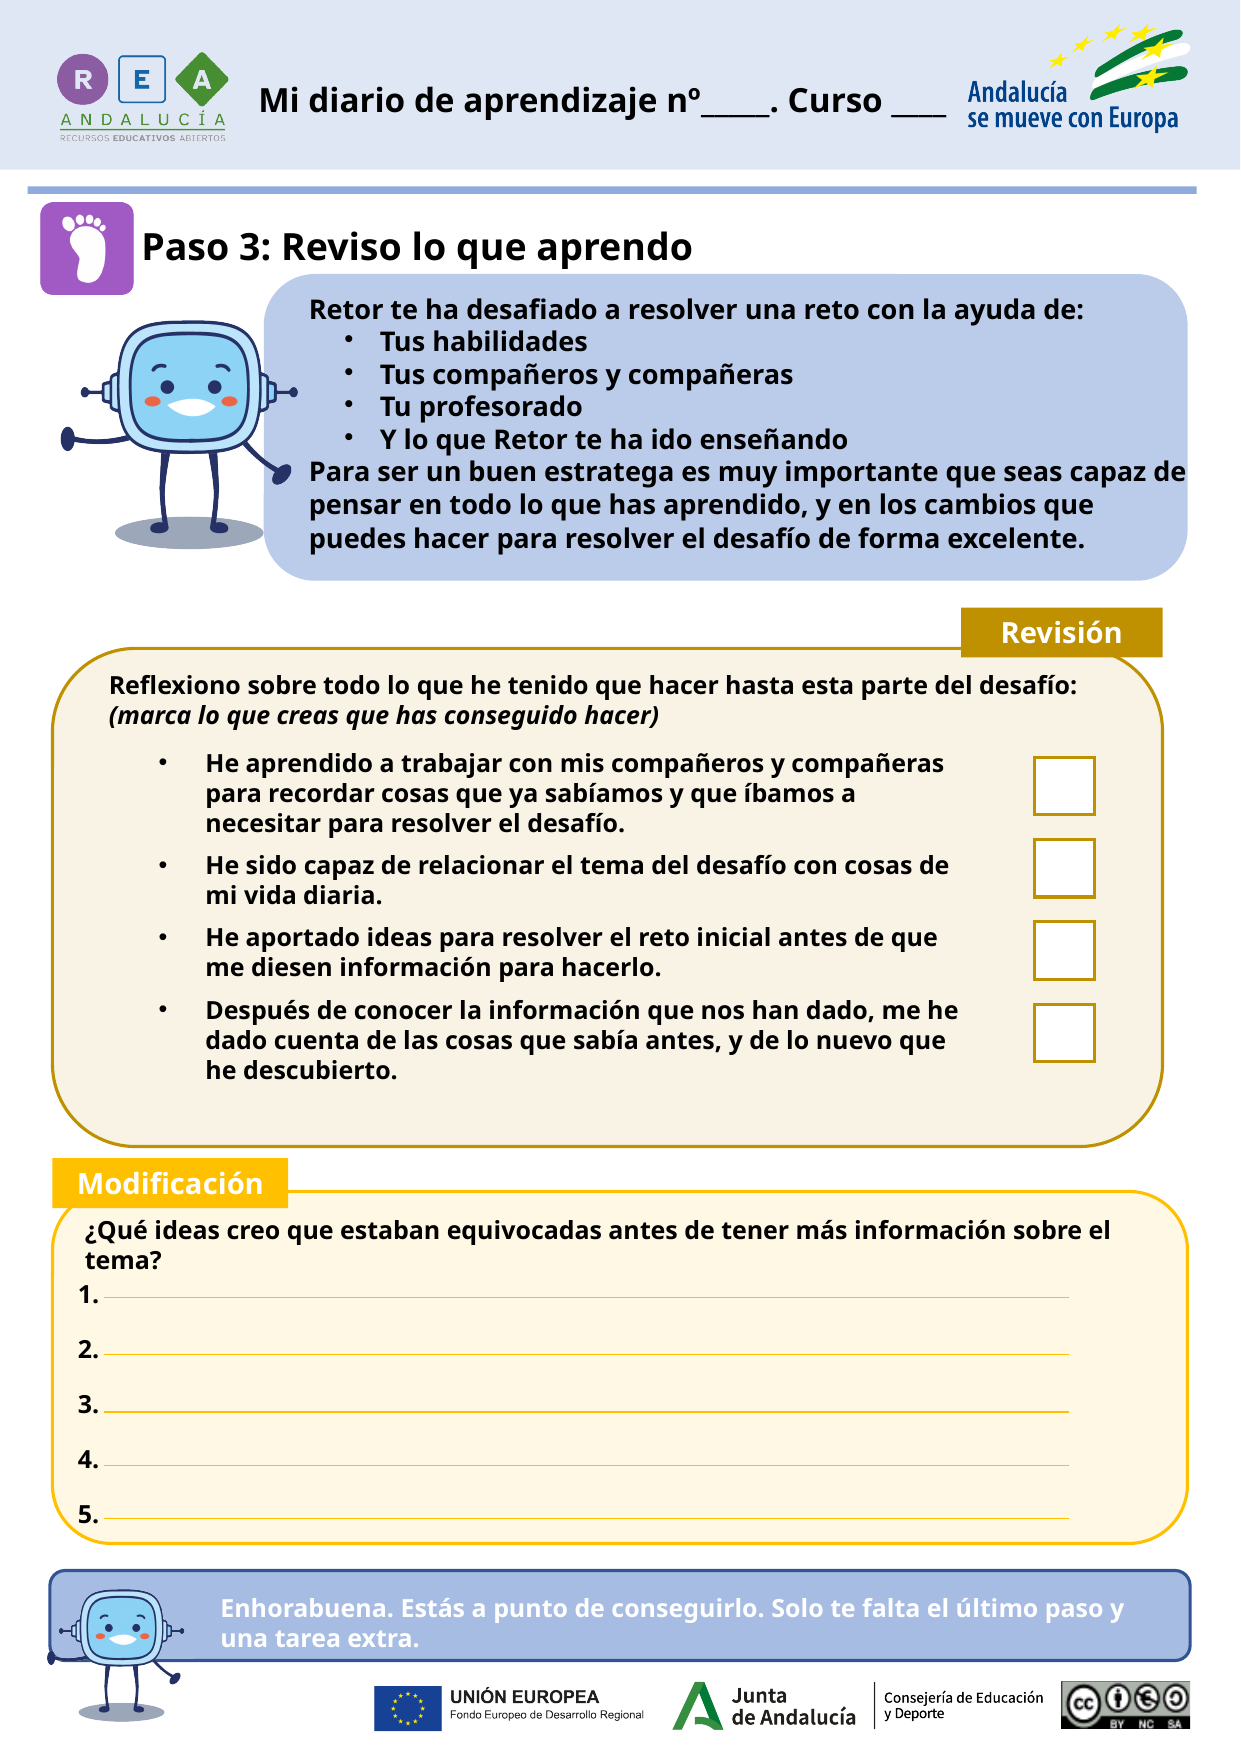

Mi diario de aprendizaje nº_____. Curso ____
Paso 3: Reviso lo que aprendo
Retor te ha desafiado a resolver una reto con la ayuda de:
Tus habilidades
Tus compañeros y compañeras
Tu profesorado
Y lo que Retor te ha ido enseñando
Para ser un buen estratega es muy importante que seas capaz de pensar en todo lo que has aprendido, y en los cambios que puedes hacer para resolver el desafío de forma excelente.
Revisión
Reflexiono sobre todo lo que he tenido que hacer hasta esta parte del desafío:
(marca lo que creas que has conseguido hacer)
He aprendido a trabajar con mis compañeros y compañeras para recordar cosas que ya sabíamos y que íbamos a necesitar para resolver el desafío.
He sido capaz de relacionar el tema del desafío con cosas de mi vida diaria.
He aportado ideas para resolver el reto inicial antes de que me diesen información para hacerlo.
Después de conocer la información que nos han dado, me he dado cuenta de las cosas que sabía antes, y de lo nuevo que he descubierto.
Modificación
¿Qué ideas creo que estaban equivocadas antes de tener más información sobre el tema?
1.
2.
3.
4.
5.
Enhorabuena. Estás a punto de conseguirlo. Solo te falta el último paso y una tarea extra.